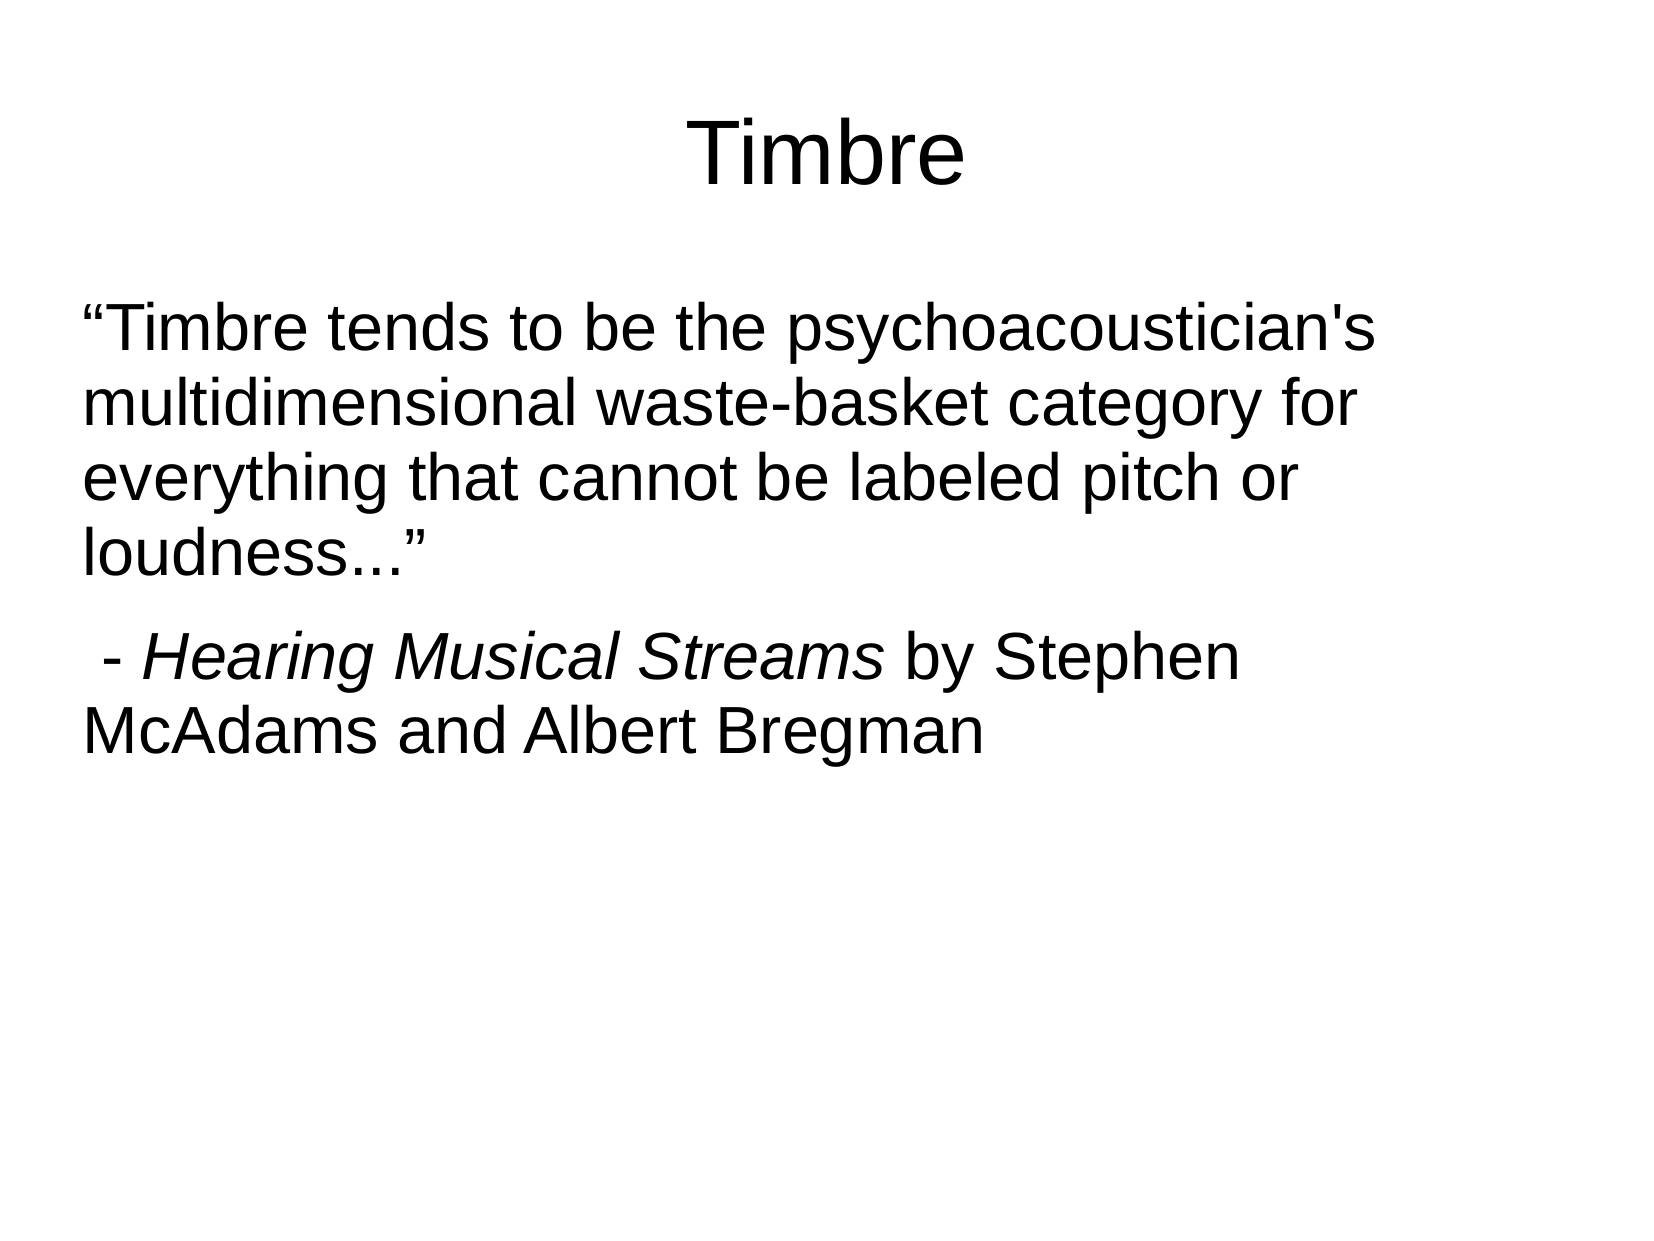

# Timbre
“Timbre tends to be the psychoacoustician's multidimensional waste-basket category for everything that cannot be labeled pitch or loudness...”
 - Hearing Musical Streams by Stephen McAdams and Albert Bregman